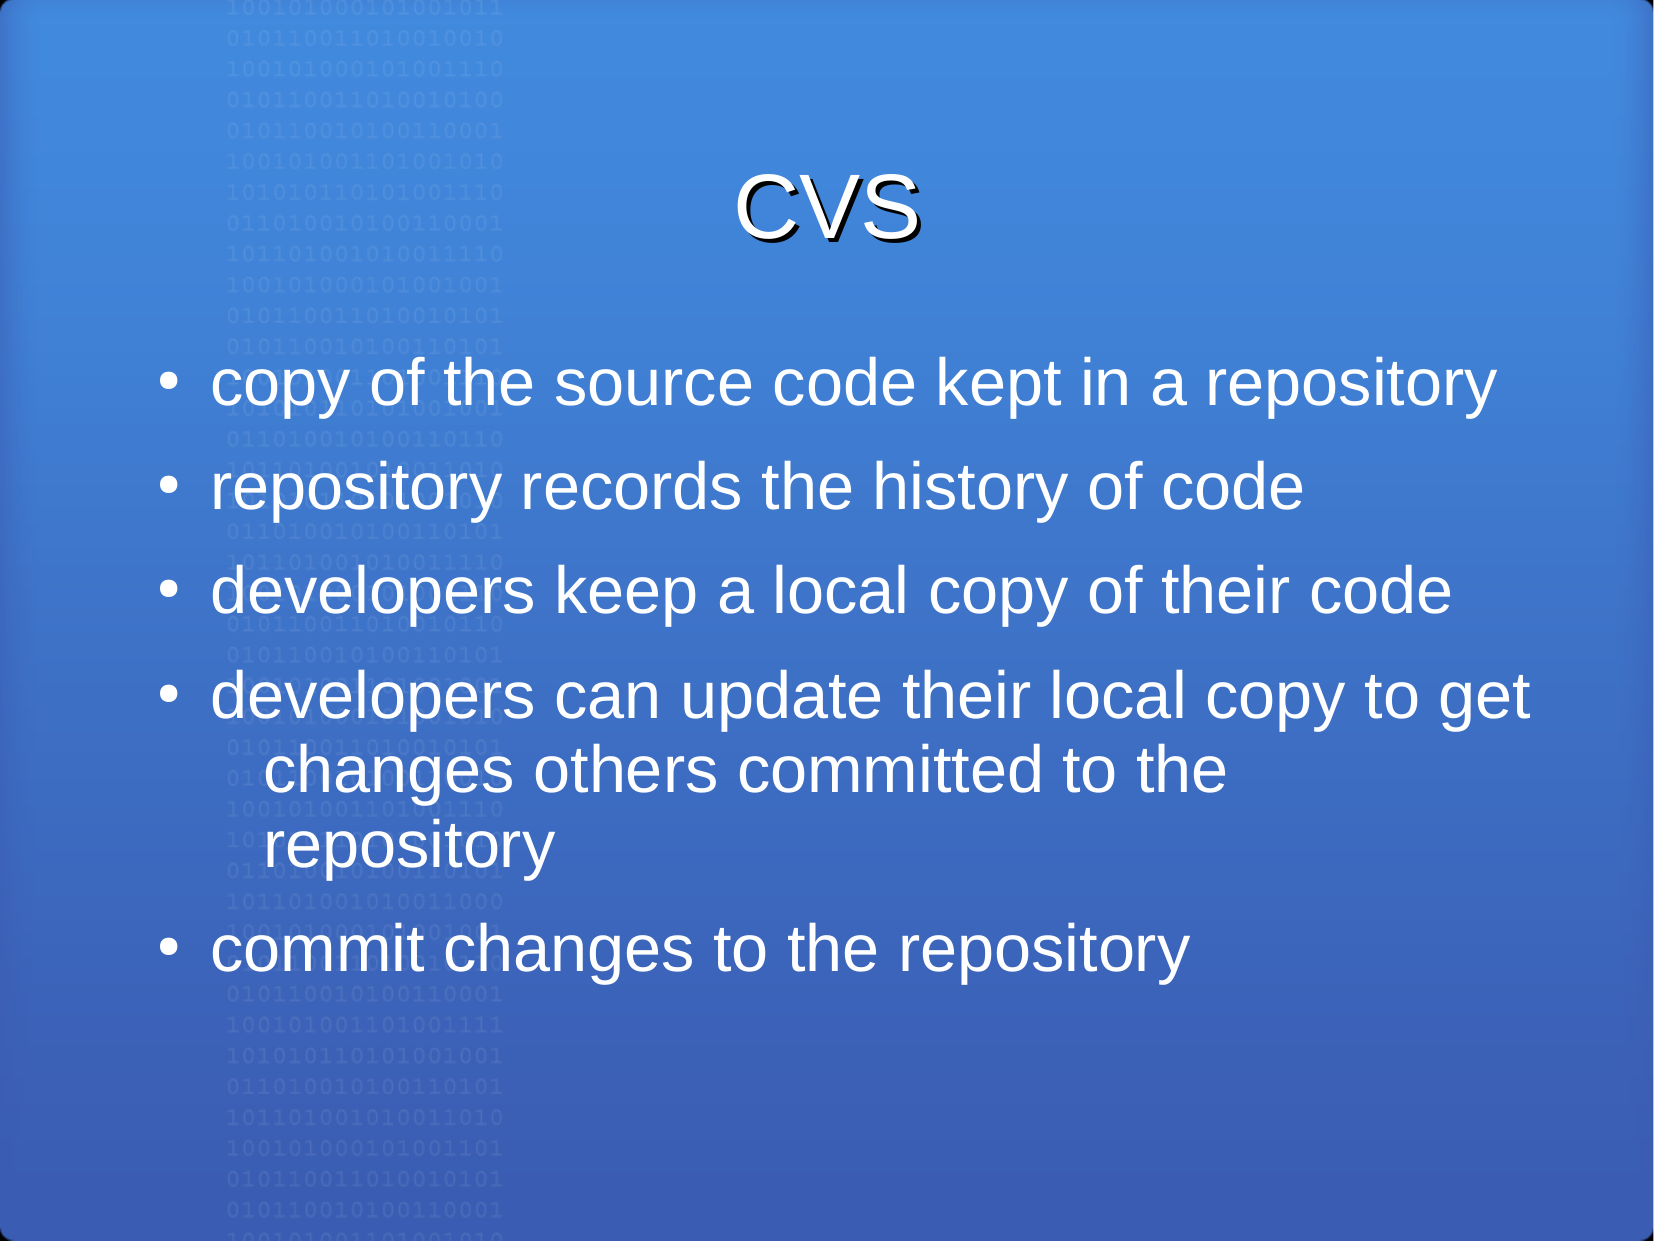

# CVS
copy of the source code kept in a repository
repository records the history of code
developers keep a local copy of their code
developers can update their local copy to get changes others committed to the repository
commit changes to the repository